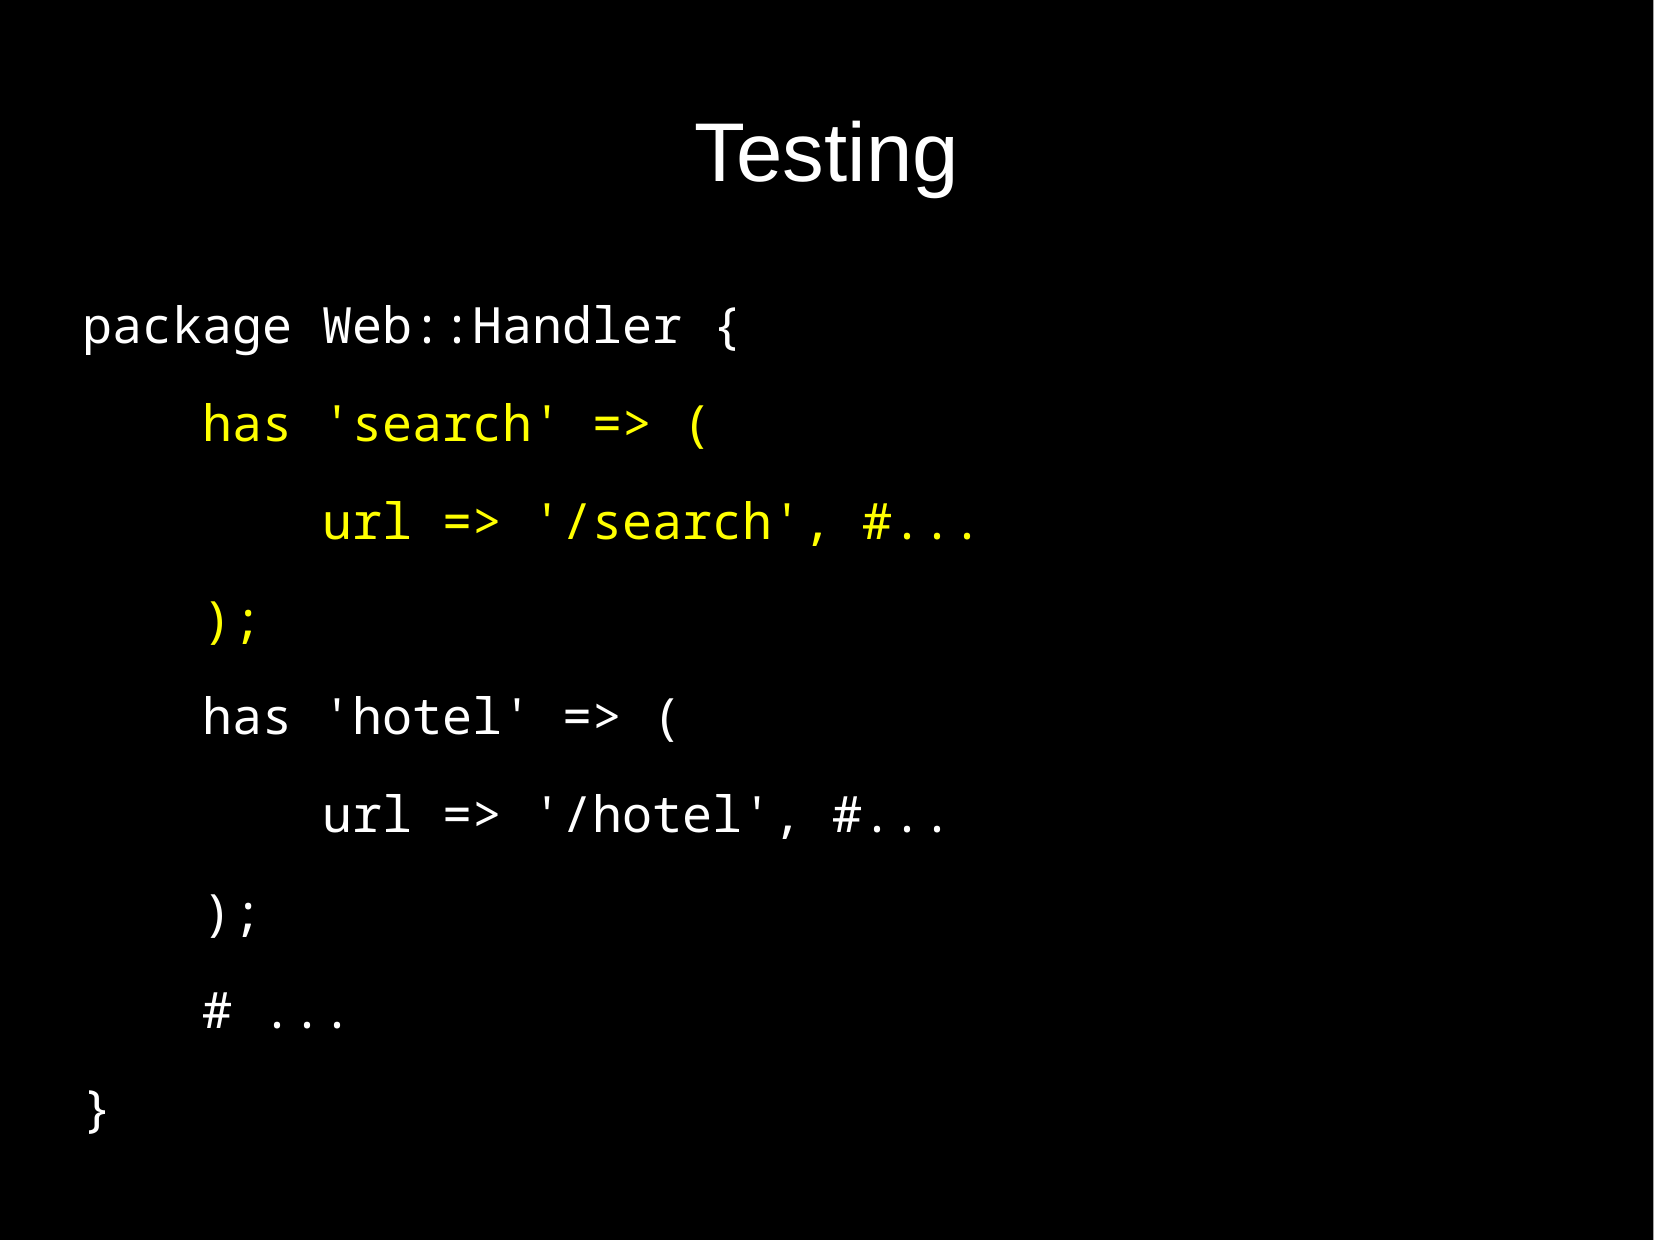

# Testing
package Web::Handler {
 has 'search' => (
 url => '/search', #...
 );
 has 'hotel' => (
 url => '/hotel', #...
 );
 # ...
}